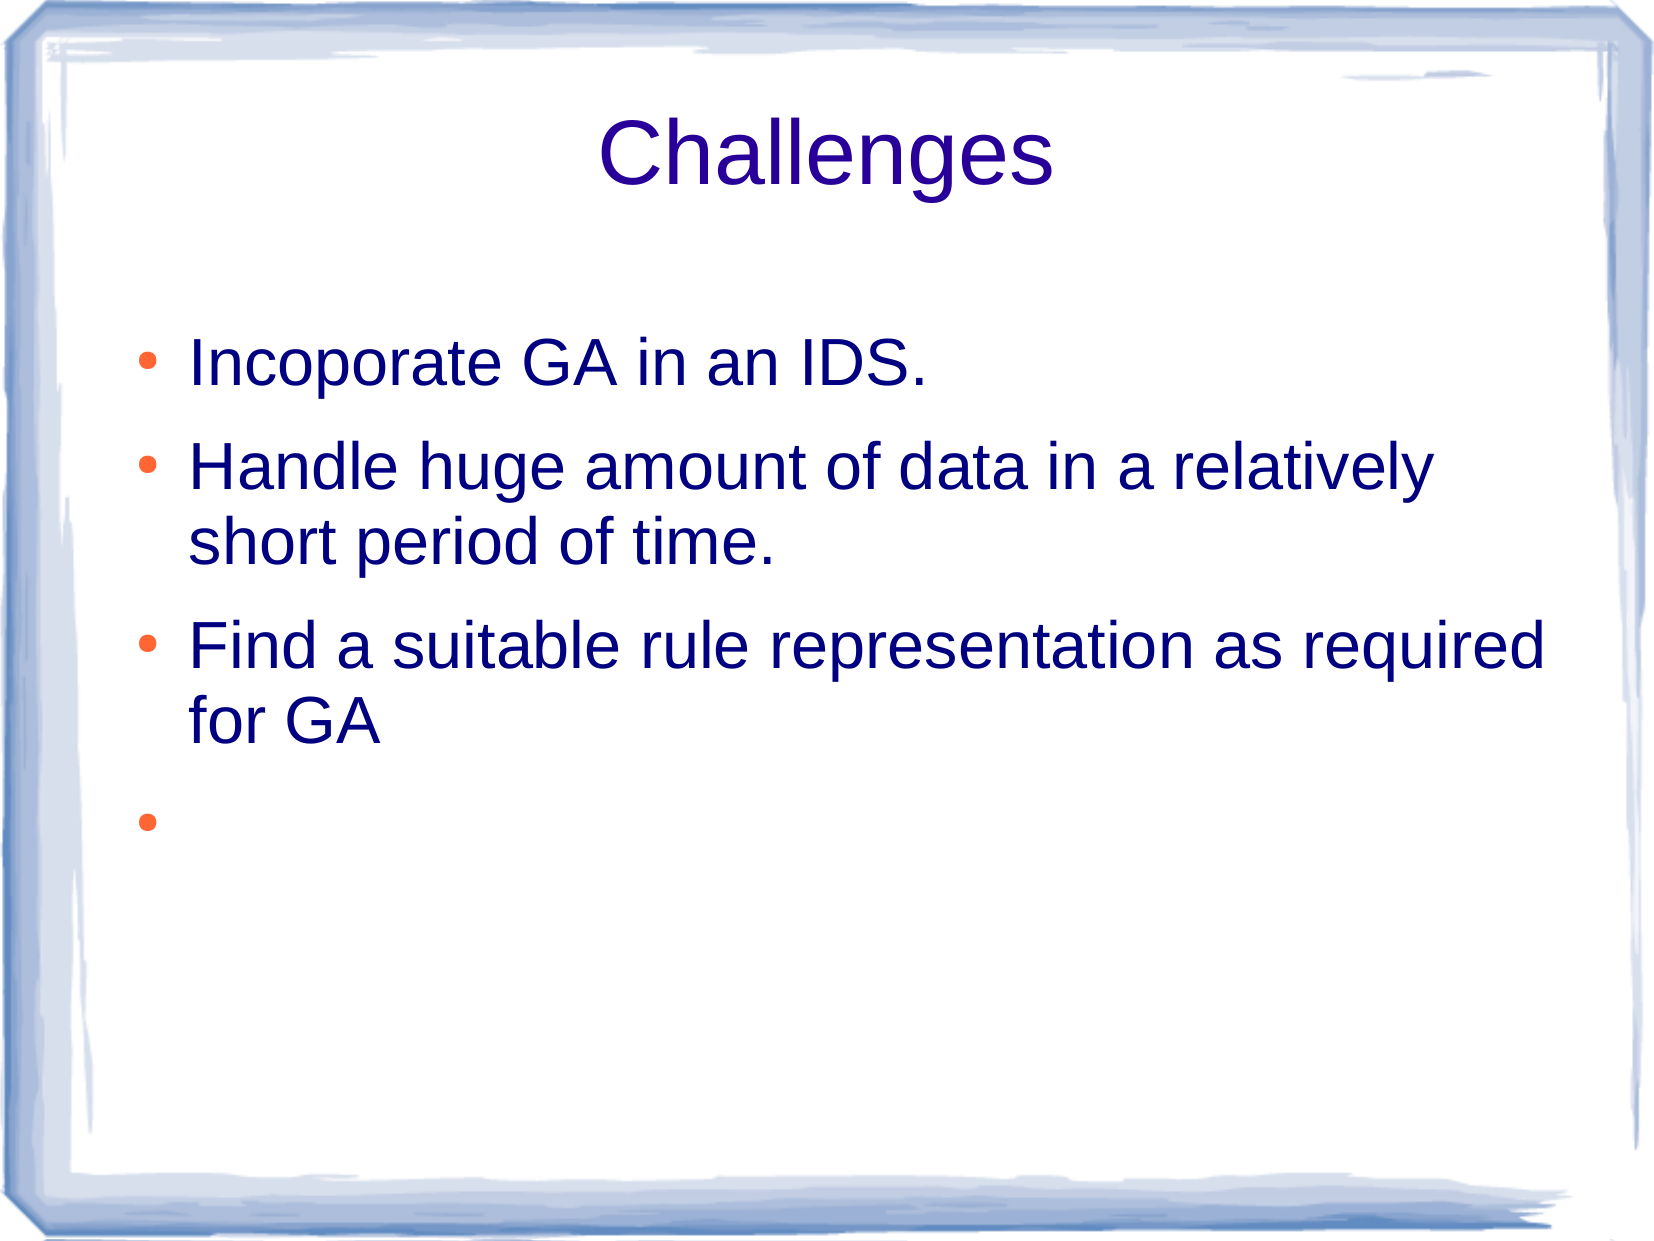

# Challenges
Incoporate GA in an IDS.
Handle huge amount of data in a relatively short period of time.
Find a suitable rule representation as required for GA